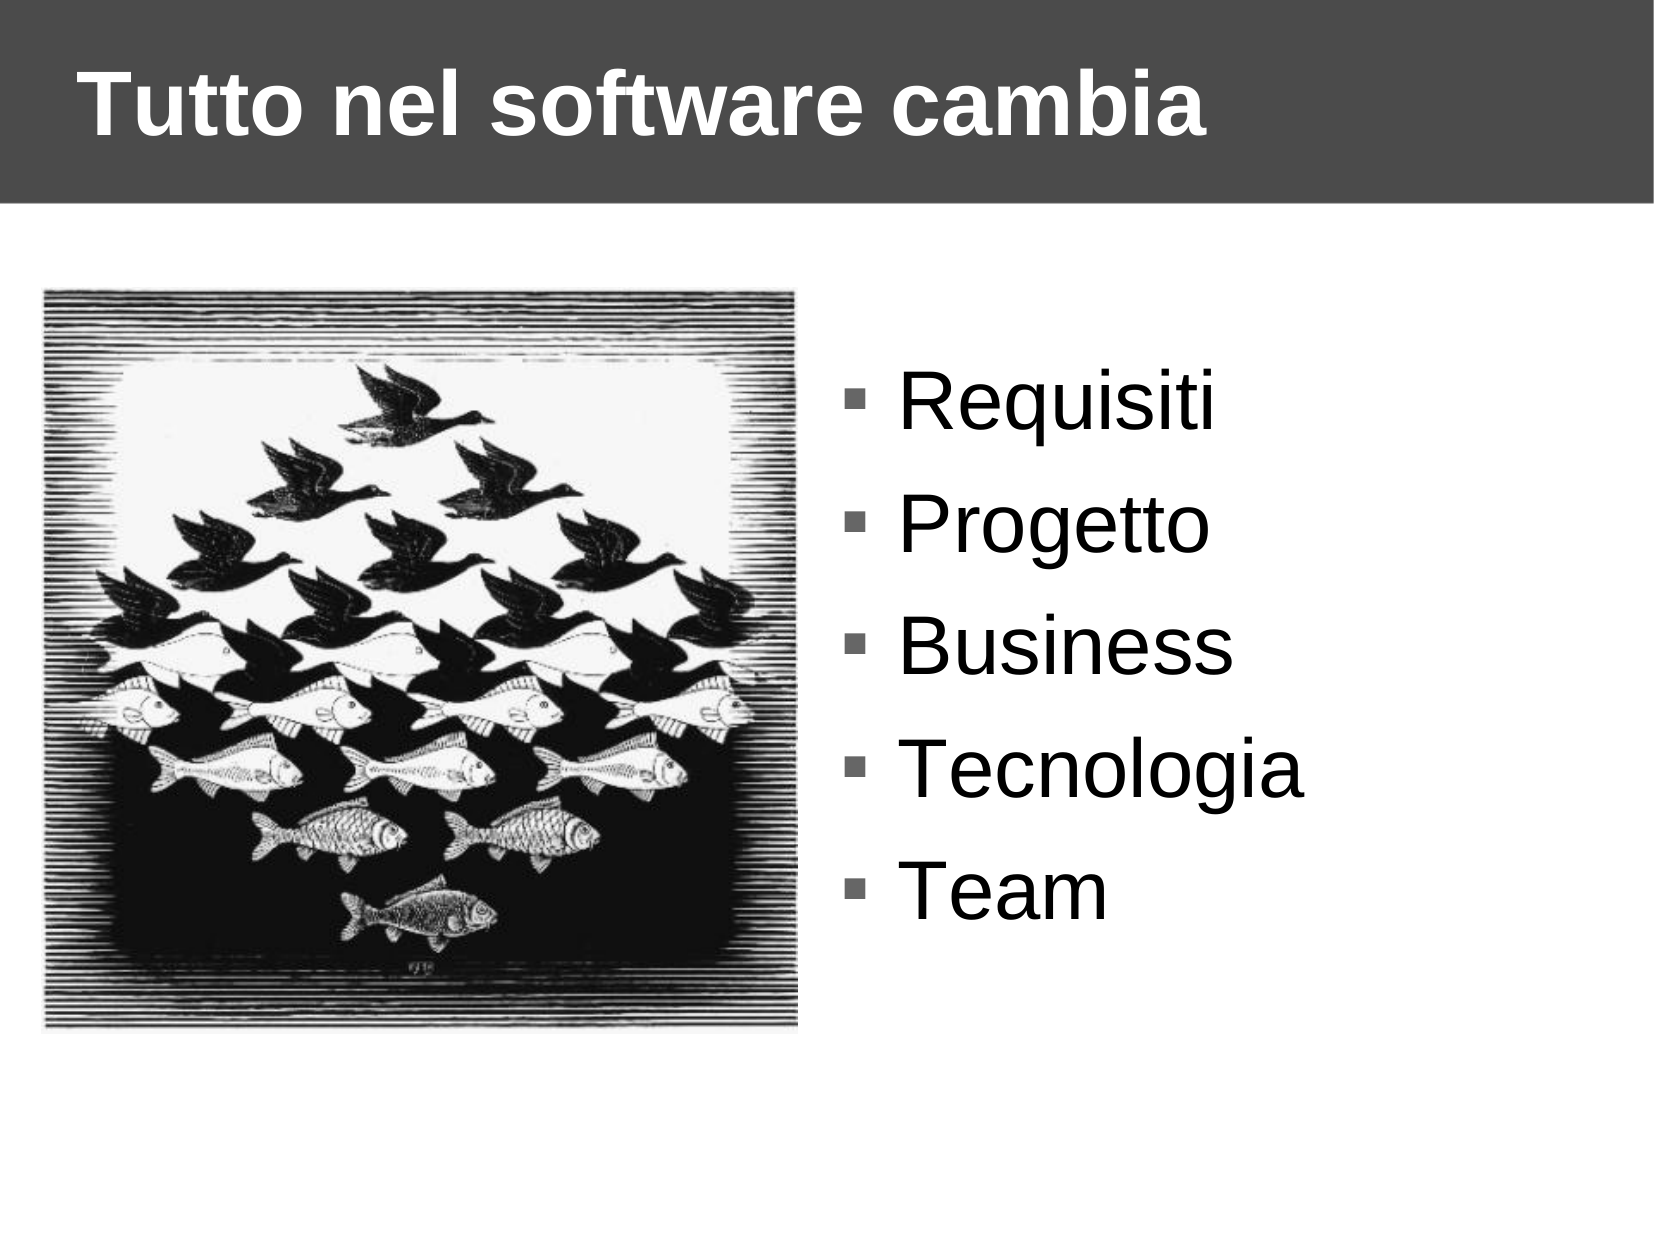

# Tutto nel software cambia
Requisiti
Progetto
Business
Tecnologia
Team